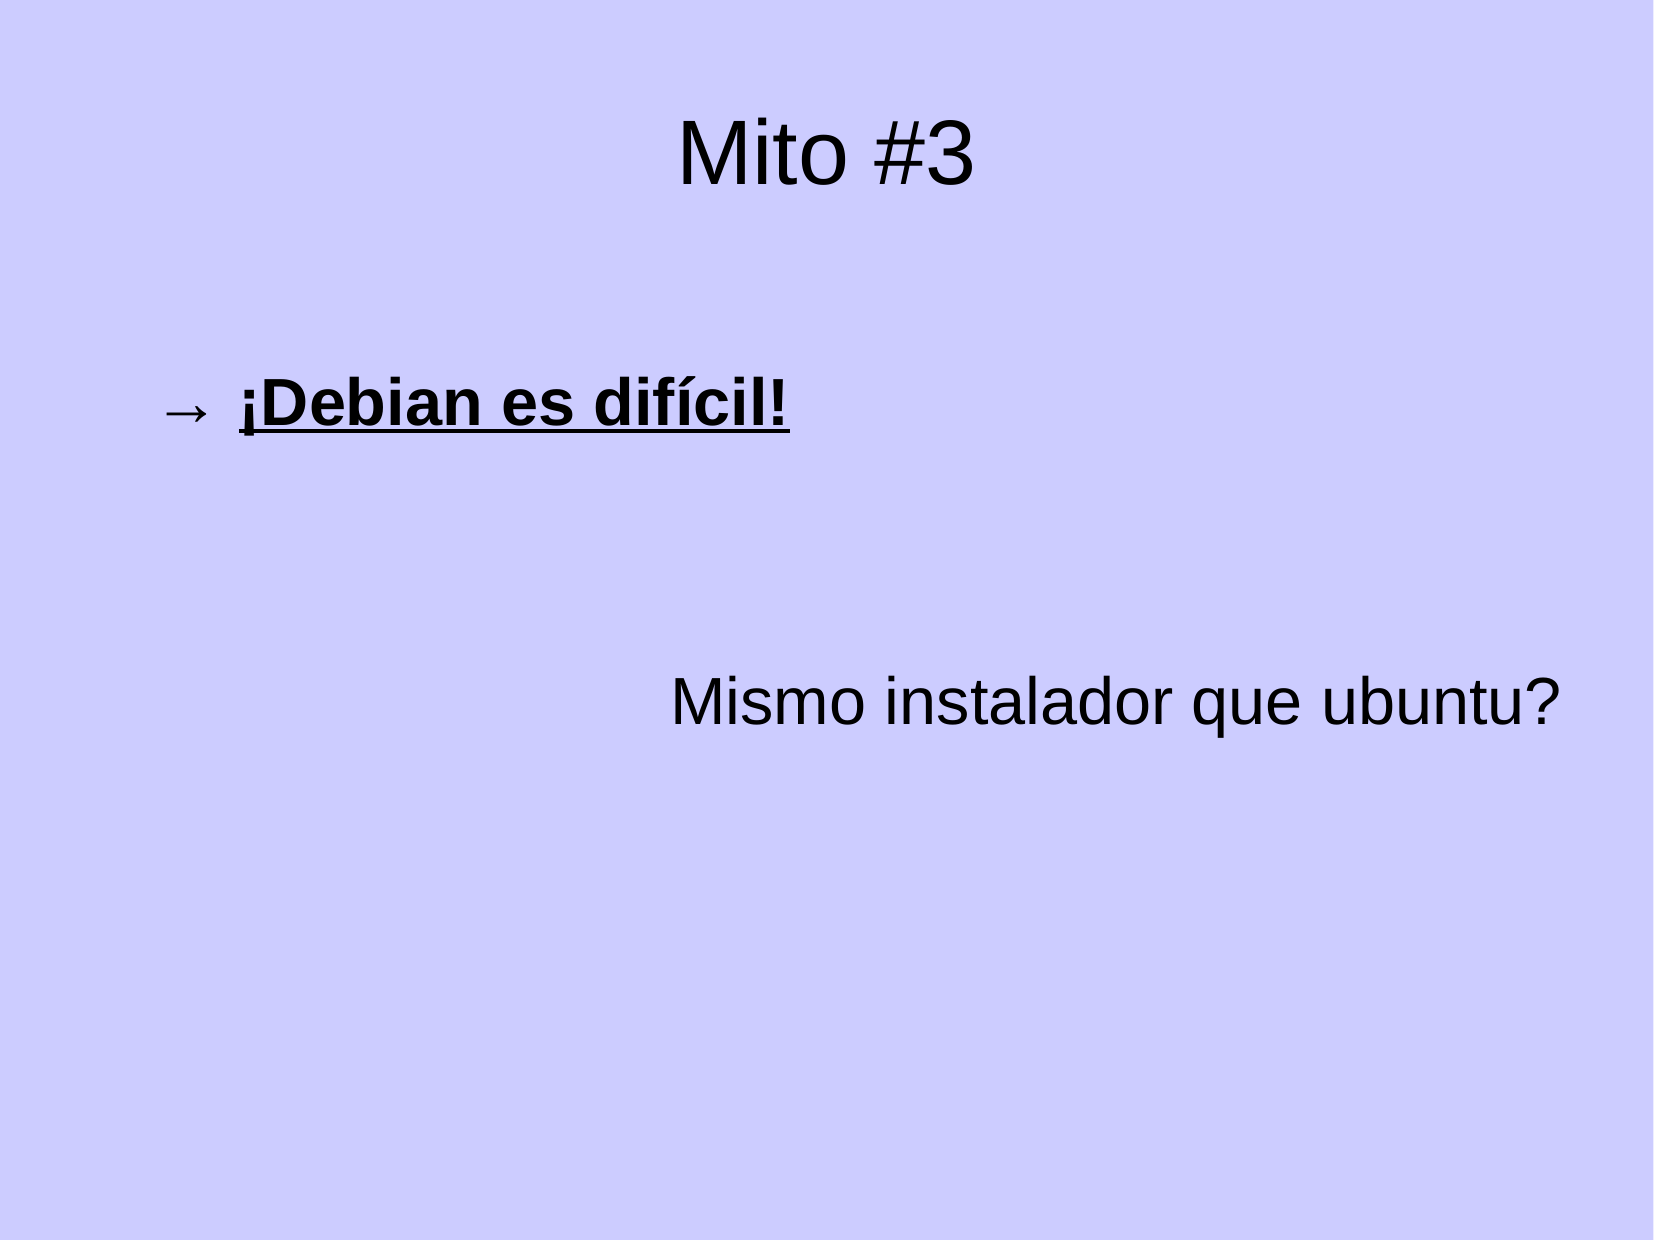

# Mito #3
→ ¡Debian es difícil!
							Mismo instalador que ubuntu?